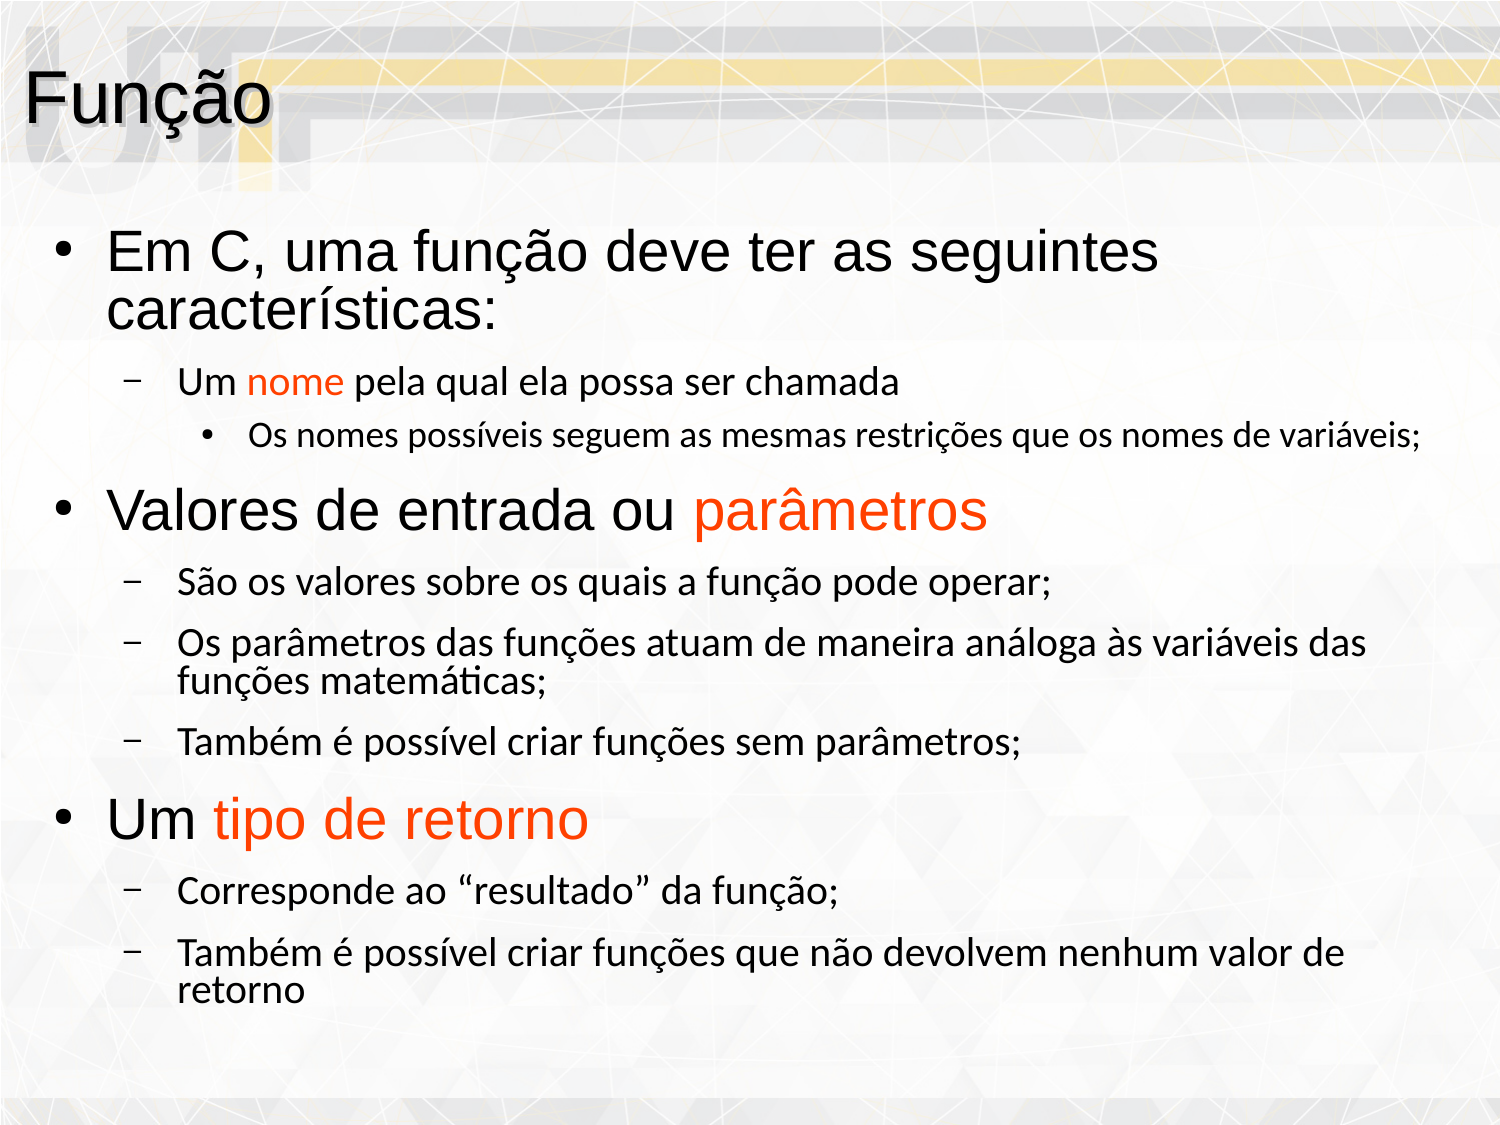

# Função
Em C, uma função deve ter as seguintes características:
Um nome pela qual ela possa ser chamada
Os nomes possíveis seguem as mesmas restrições que os nomes de variáveis;
Valores de entrada ou parâmetros
São os valores sobre os quais a função pode operar;
Os parâmetros das funções atuam de maneira análoga às variáveis das funções matemáticas;
Também é possível criar funções sem parâmetros;
Um tipo de retorno
Corresponde ao “resultado” da função;
Também é possível criar funções que não devolvem nenhum valor de retorno